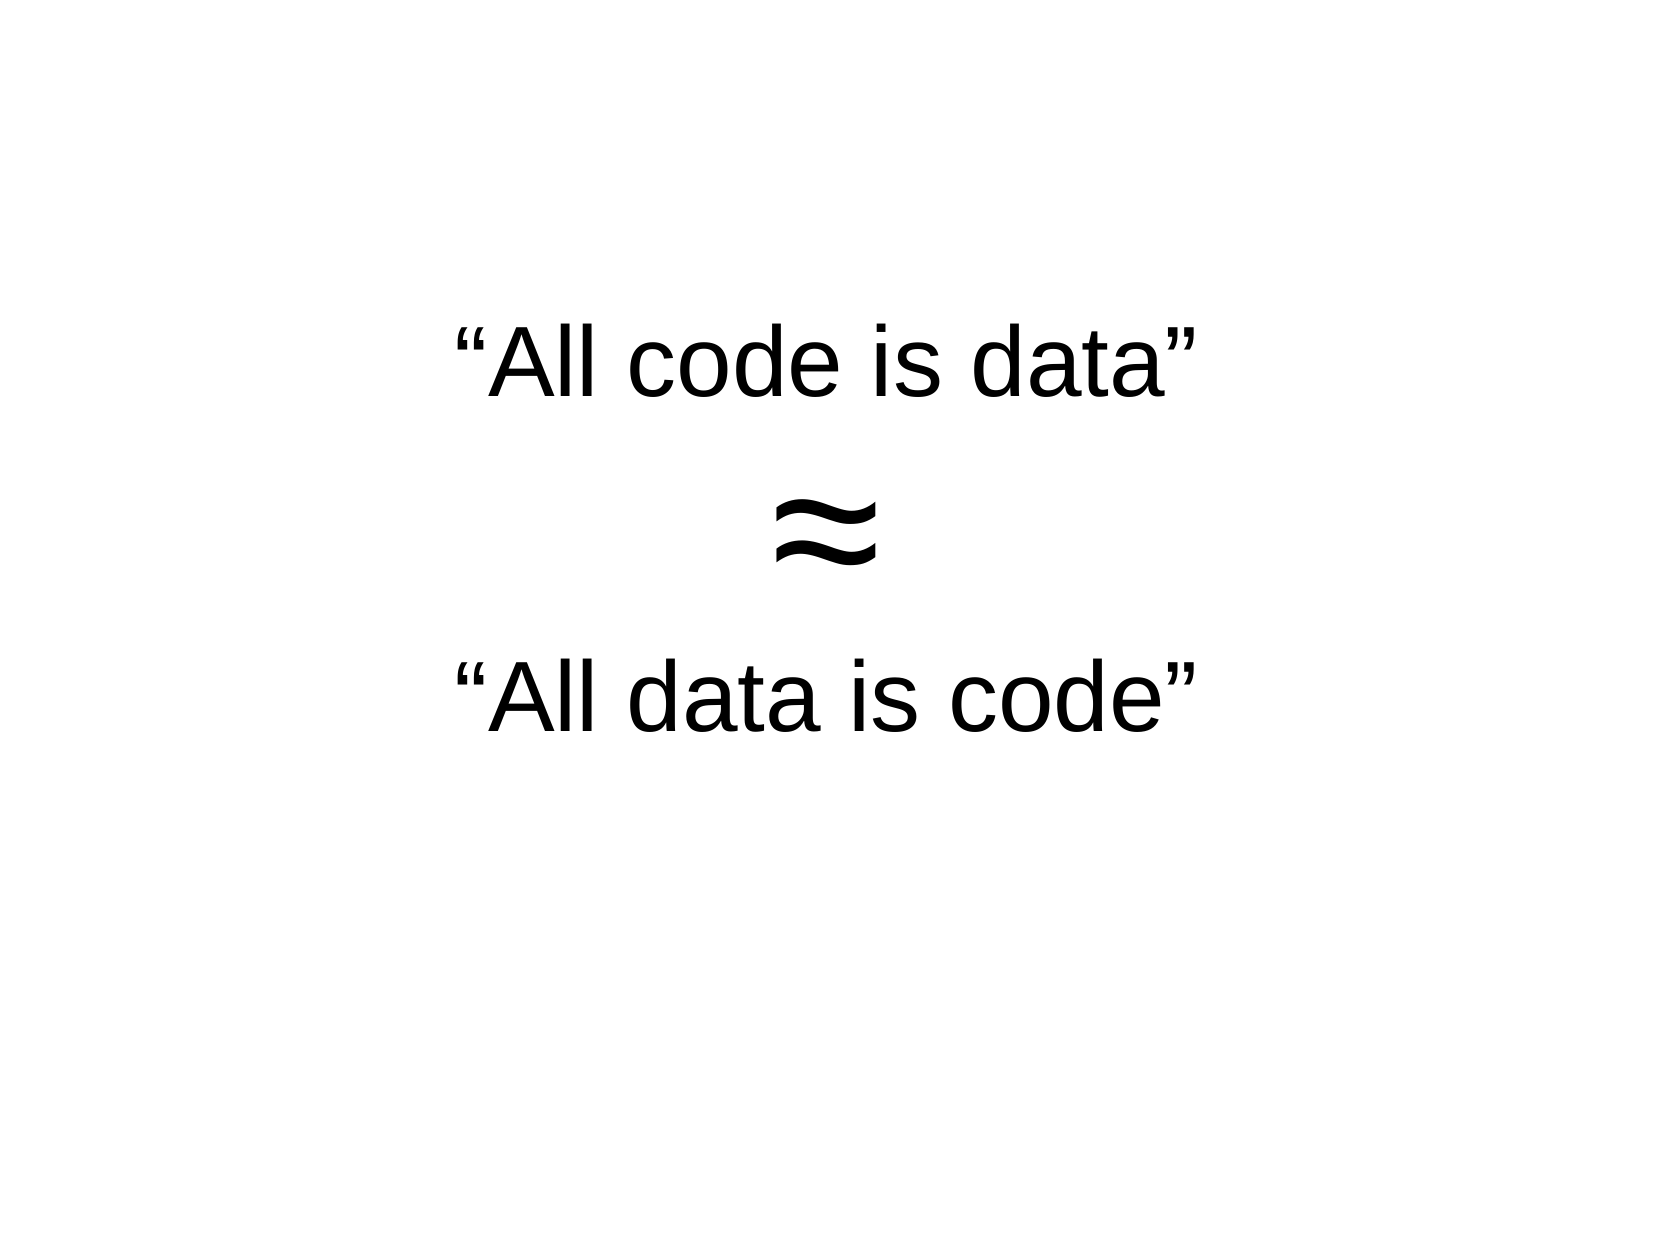

# “All code is data”
≈
“All data is code”